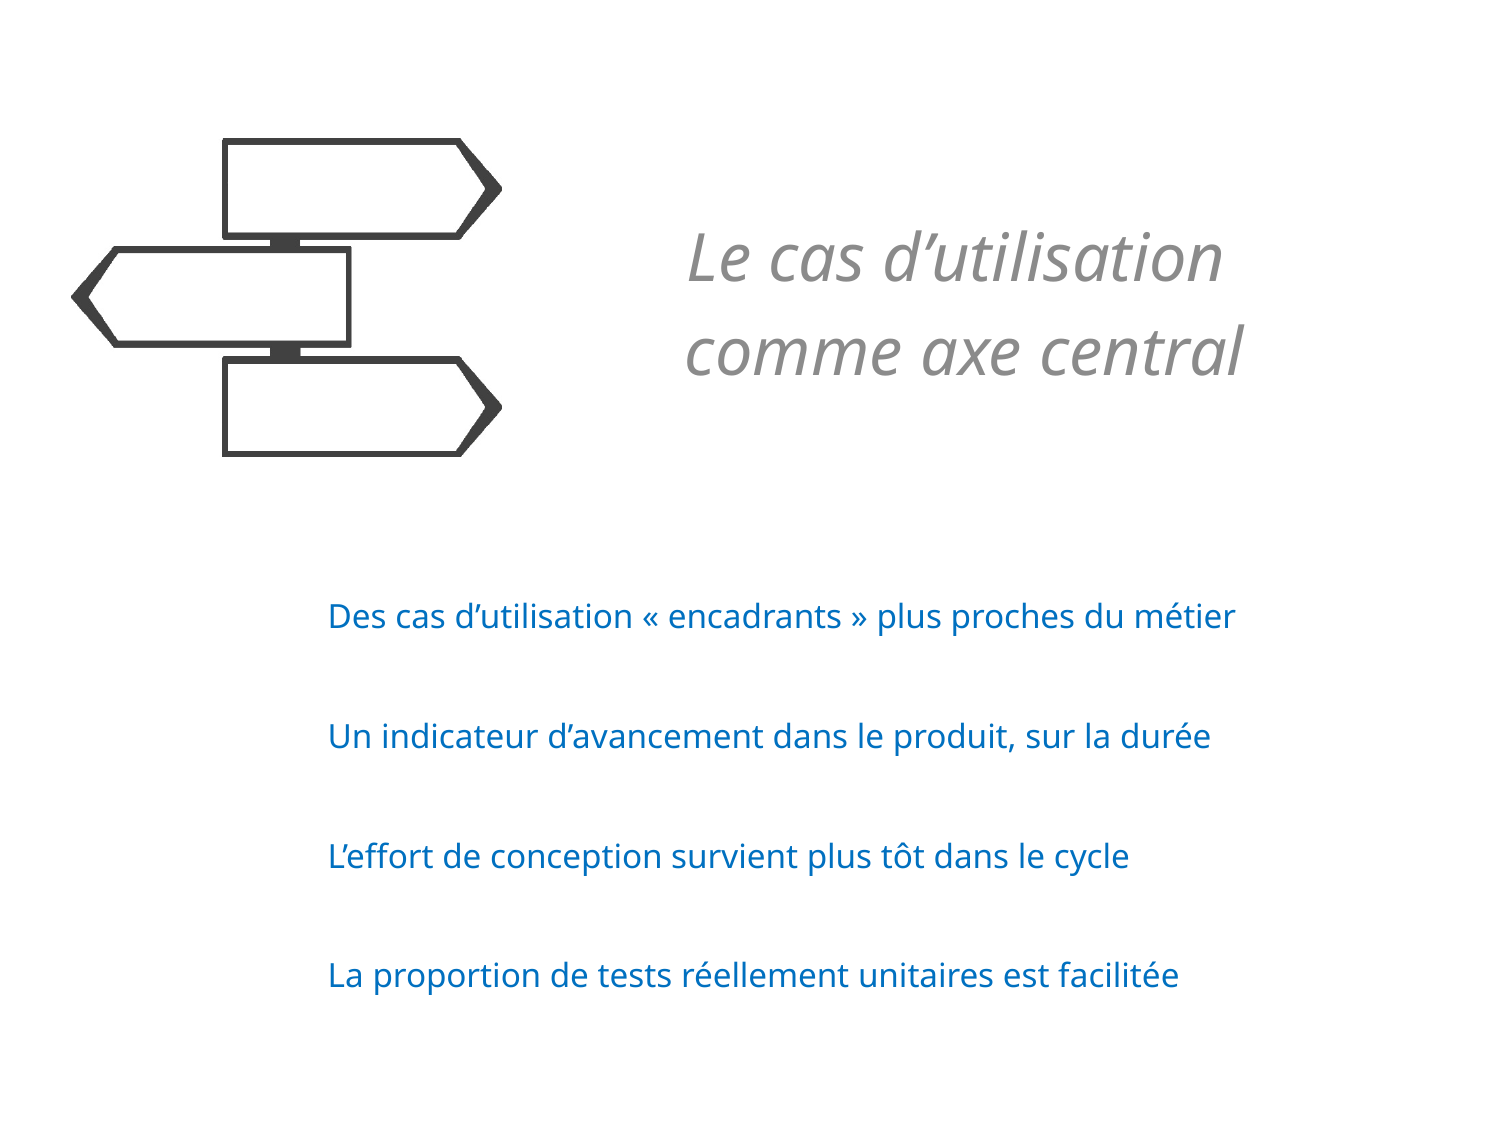

Le cas d’utilisation
comme axe central
Des cas d’utilisation « encadrants » plus proches du métier
Un indicateur d’avancement dans le produit, sur la durée
L’effort de conception survient plus tôt dans le cycle
La proportion de tests réellement unitaires est facilitée